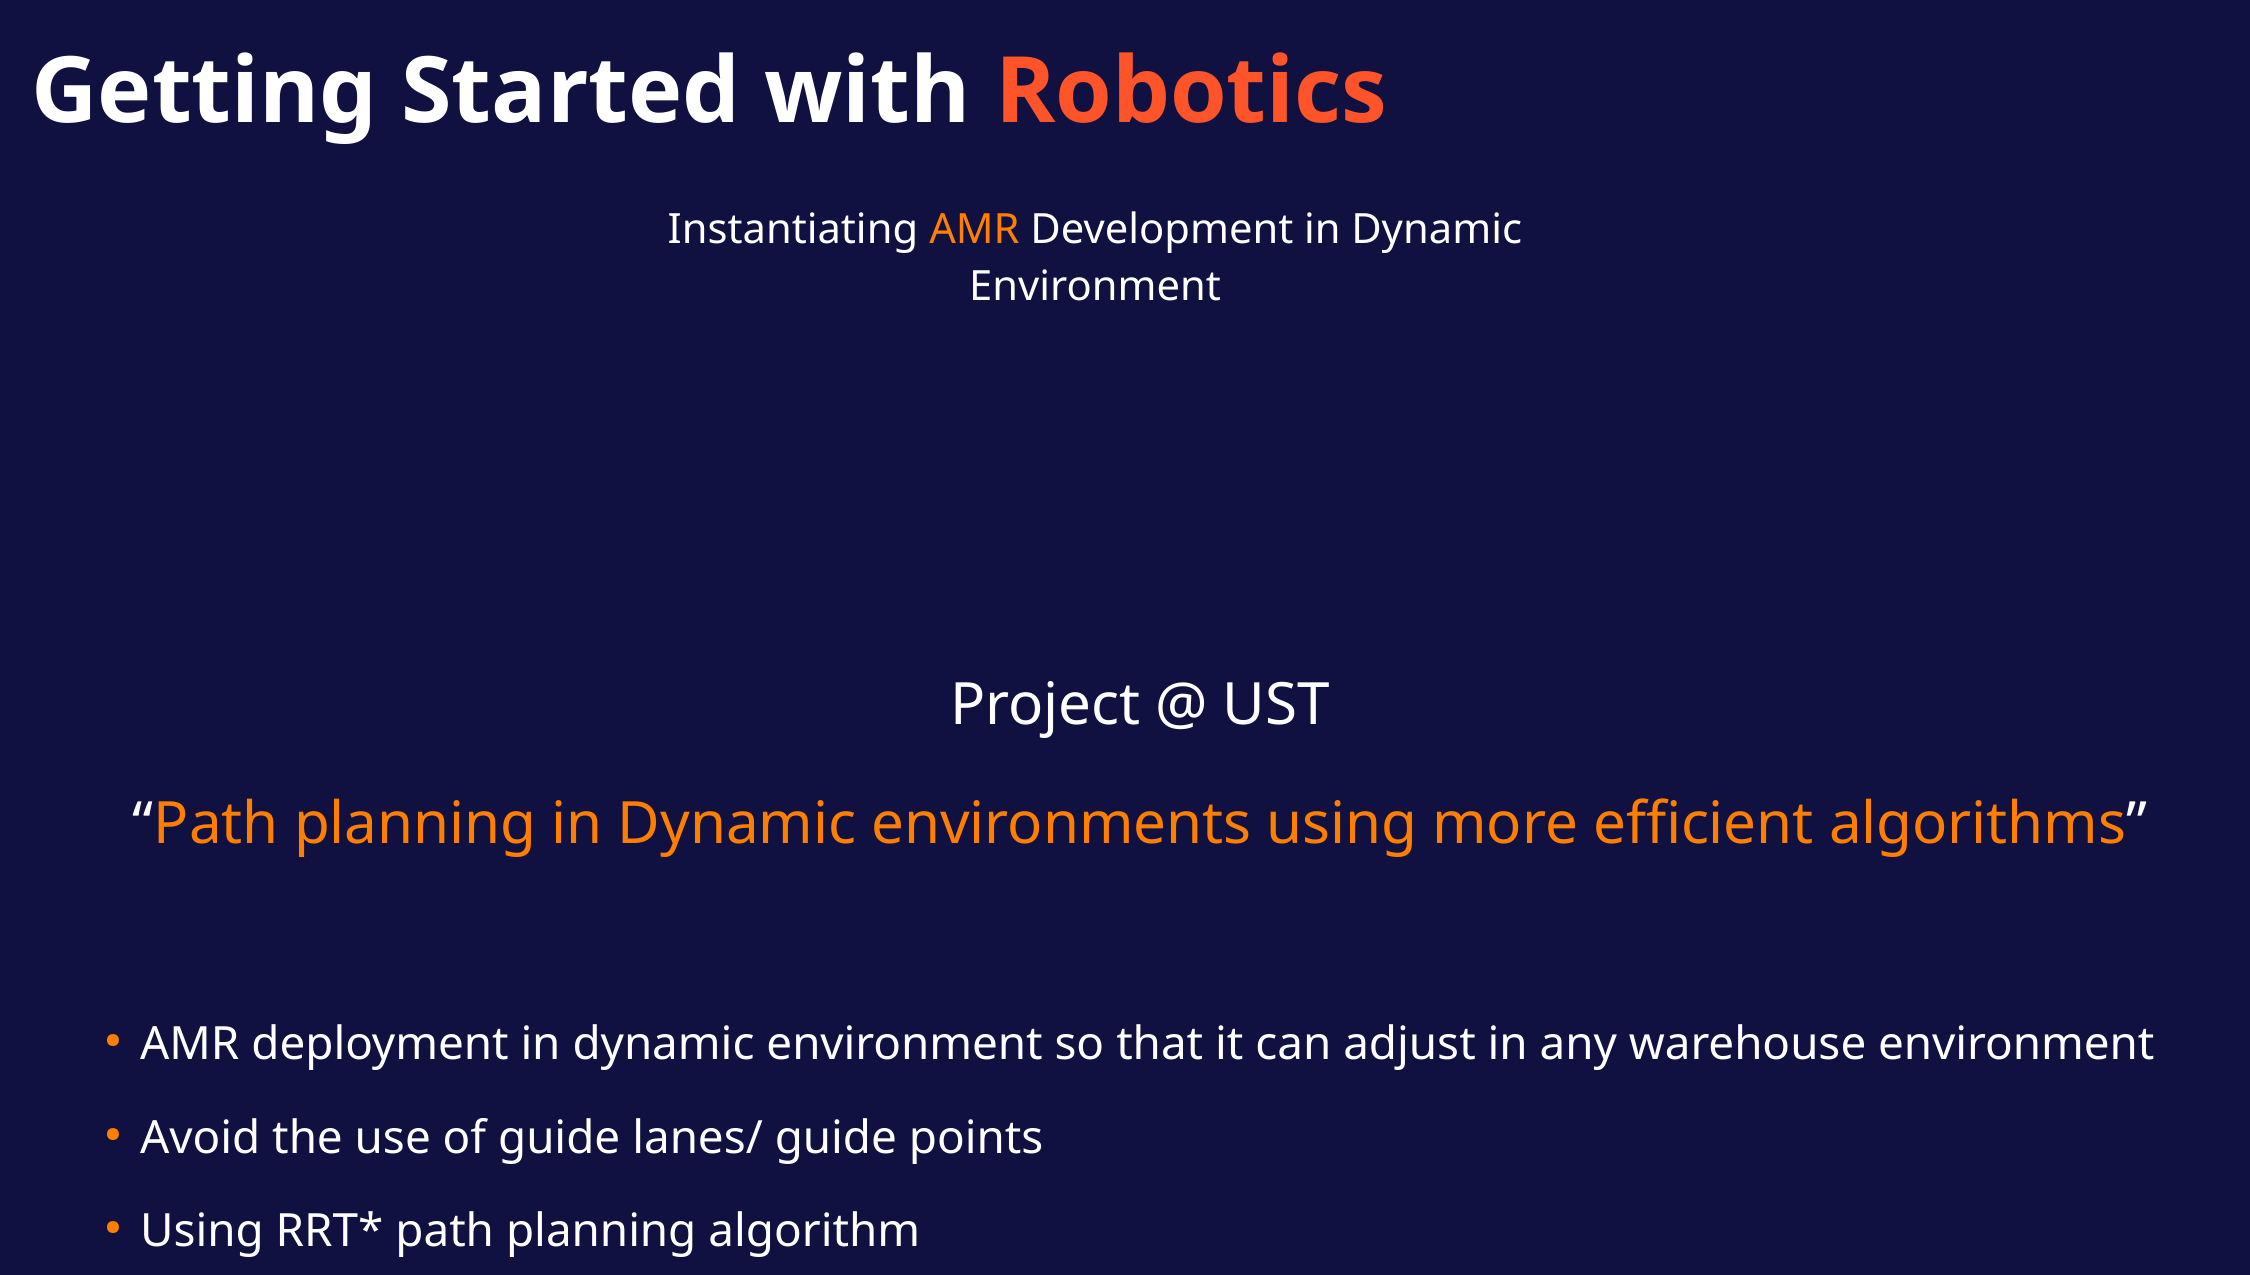

Getting Started with Robotics
Instantiating AMR Development in Dynamic Environment
Project @ UST
“Path planning in Dynamic environments using more efficient algorithms”
AMR deployment in dynamic environment so that it can adjust in any warehouse environment
Avoid the use of guide lanes/ guide points
Using RRT* path planning algorithm